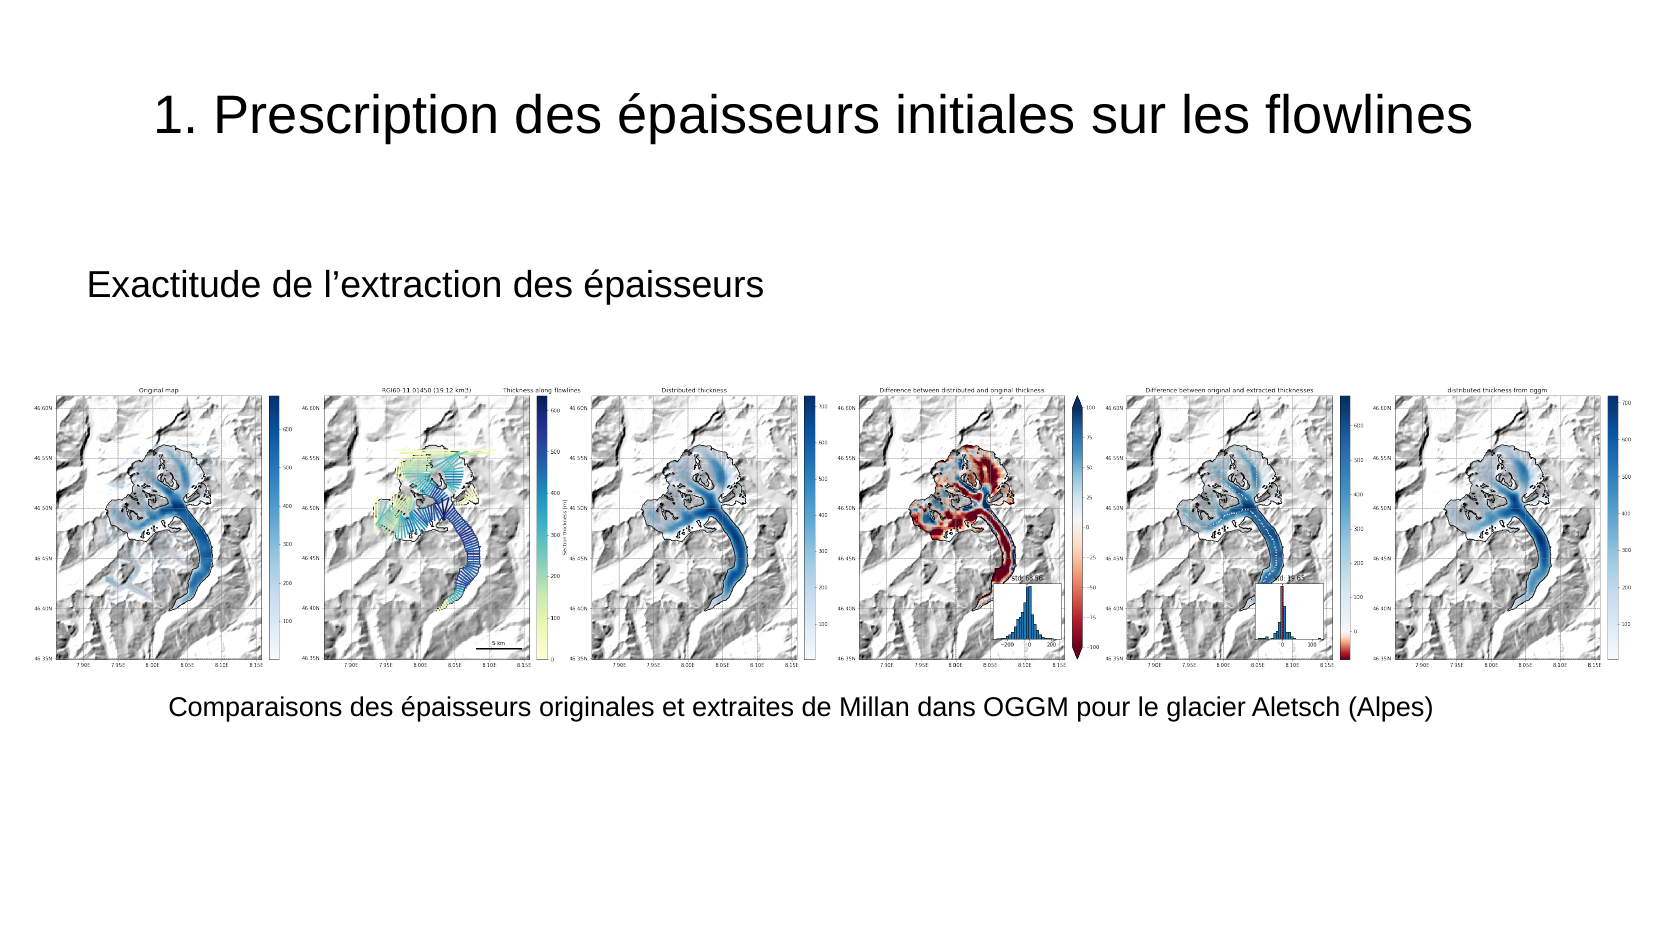

# 1. Prescription des épaisseurs initiales sur les flowlines
Exactitude de l’extraction des épaisseurs
Comparaisons des épaisseurs originales et extraites de Millan dans OGGM pour le glacier Aletsch (Alpes)